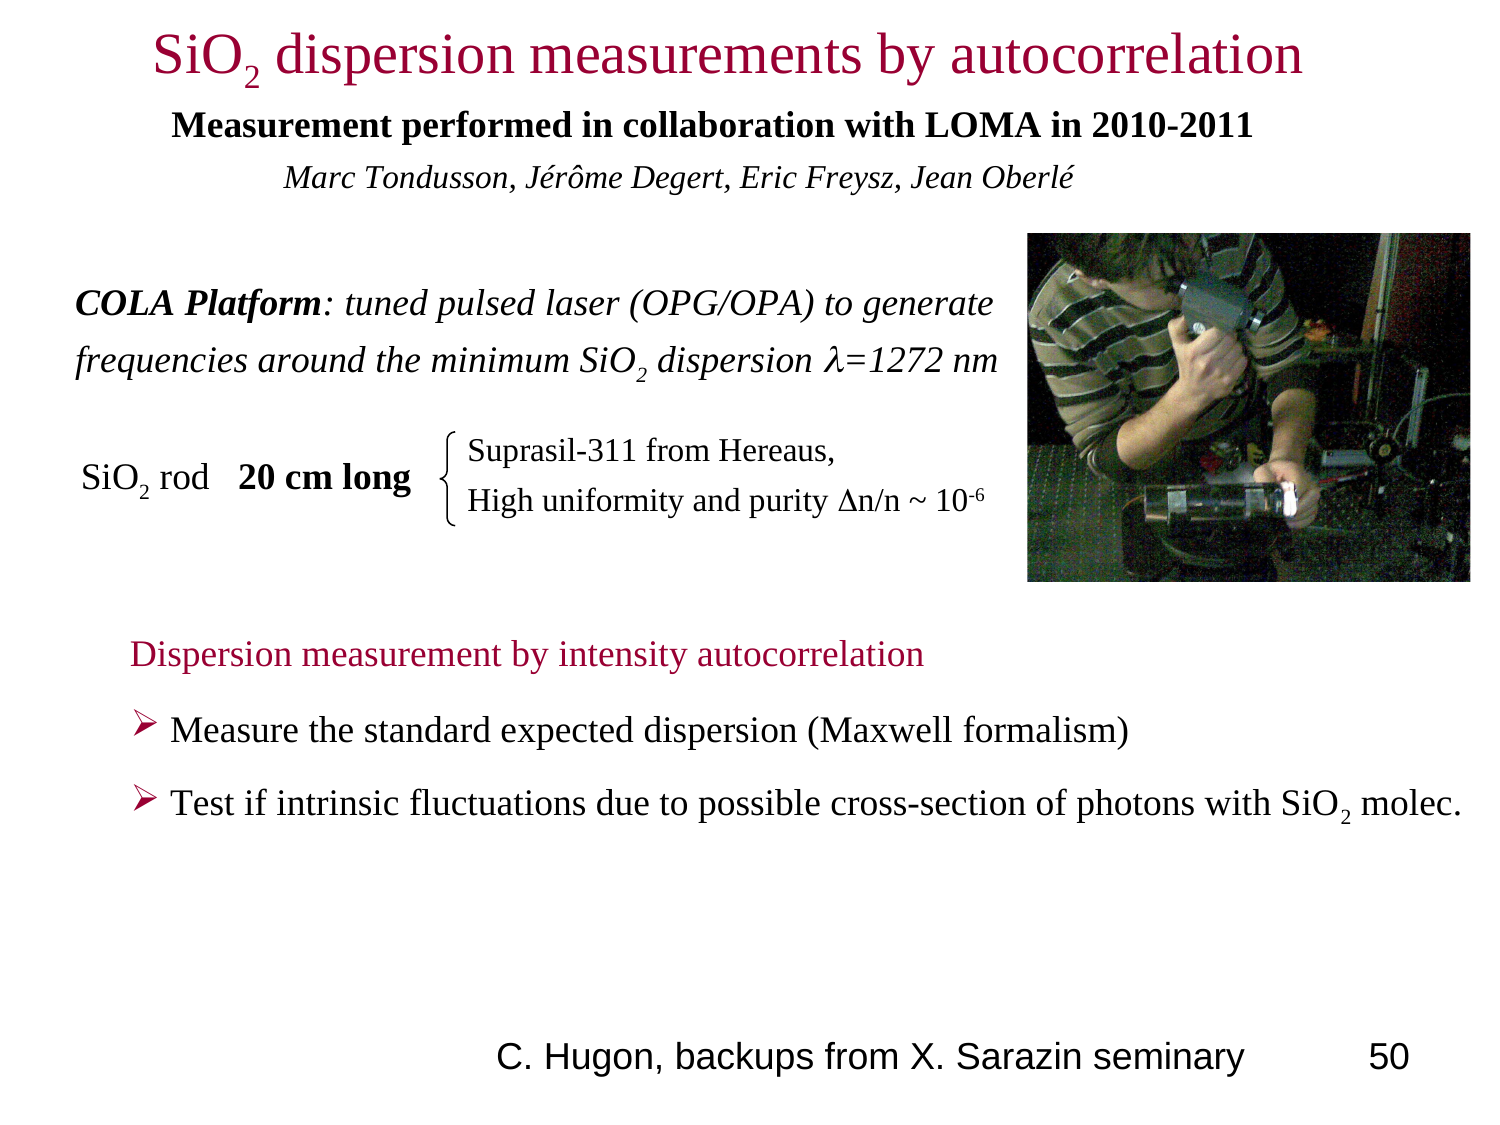

SiO2 dispersion measurements by autocorrelation
Measurement performed in collaboration with LOMA in 2010-2011
Marc Tondusson, Jérôme Degert, Eric Freysz, Jean Oberlé
COLA Platform: tuned pulsed laser (OPG/OPA) to generate frequencies around the minimum SiO2 dispersion =1272 nm
Suprasil-311 from Hereaus,
High uniformity and purity n/n ~ 10-6
SiO2 rod 20 cm long
Dispersion measurement by intensity autocorrelation
 Measure the standard expected dispersion (Maxwell formalism)
 Test if intrinsic fluctuations due to possible cross-section of photons with SiO2 molec.
C. Hugon, backups from X. Sarazin seminary
50